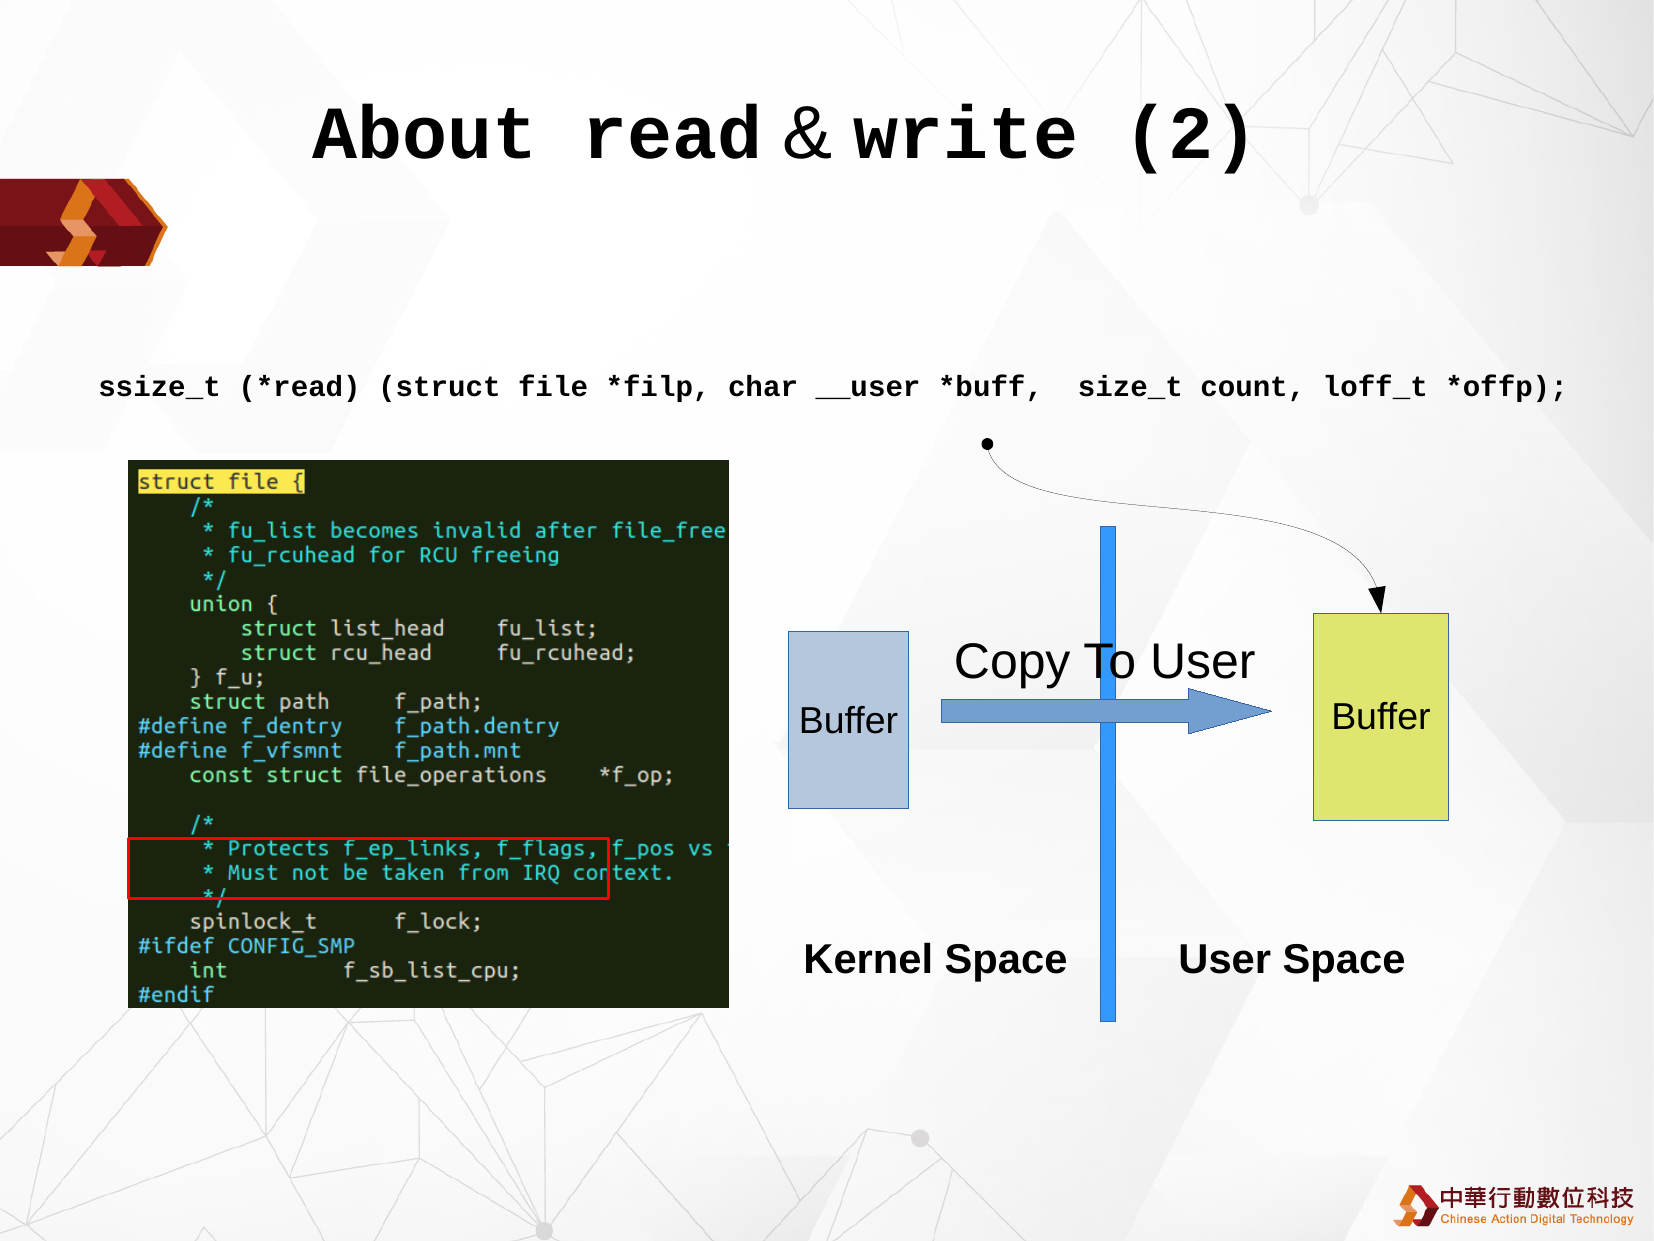

# About read & write (2)
ssize_t (*read) (struct file *filp, char __user *buff, size_t count, loff_t *offp);
Buffer
Copy To User
Buffer
Kernel Space
User Space